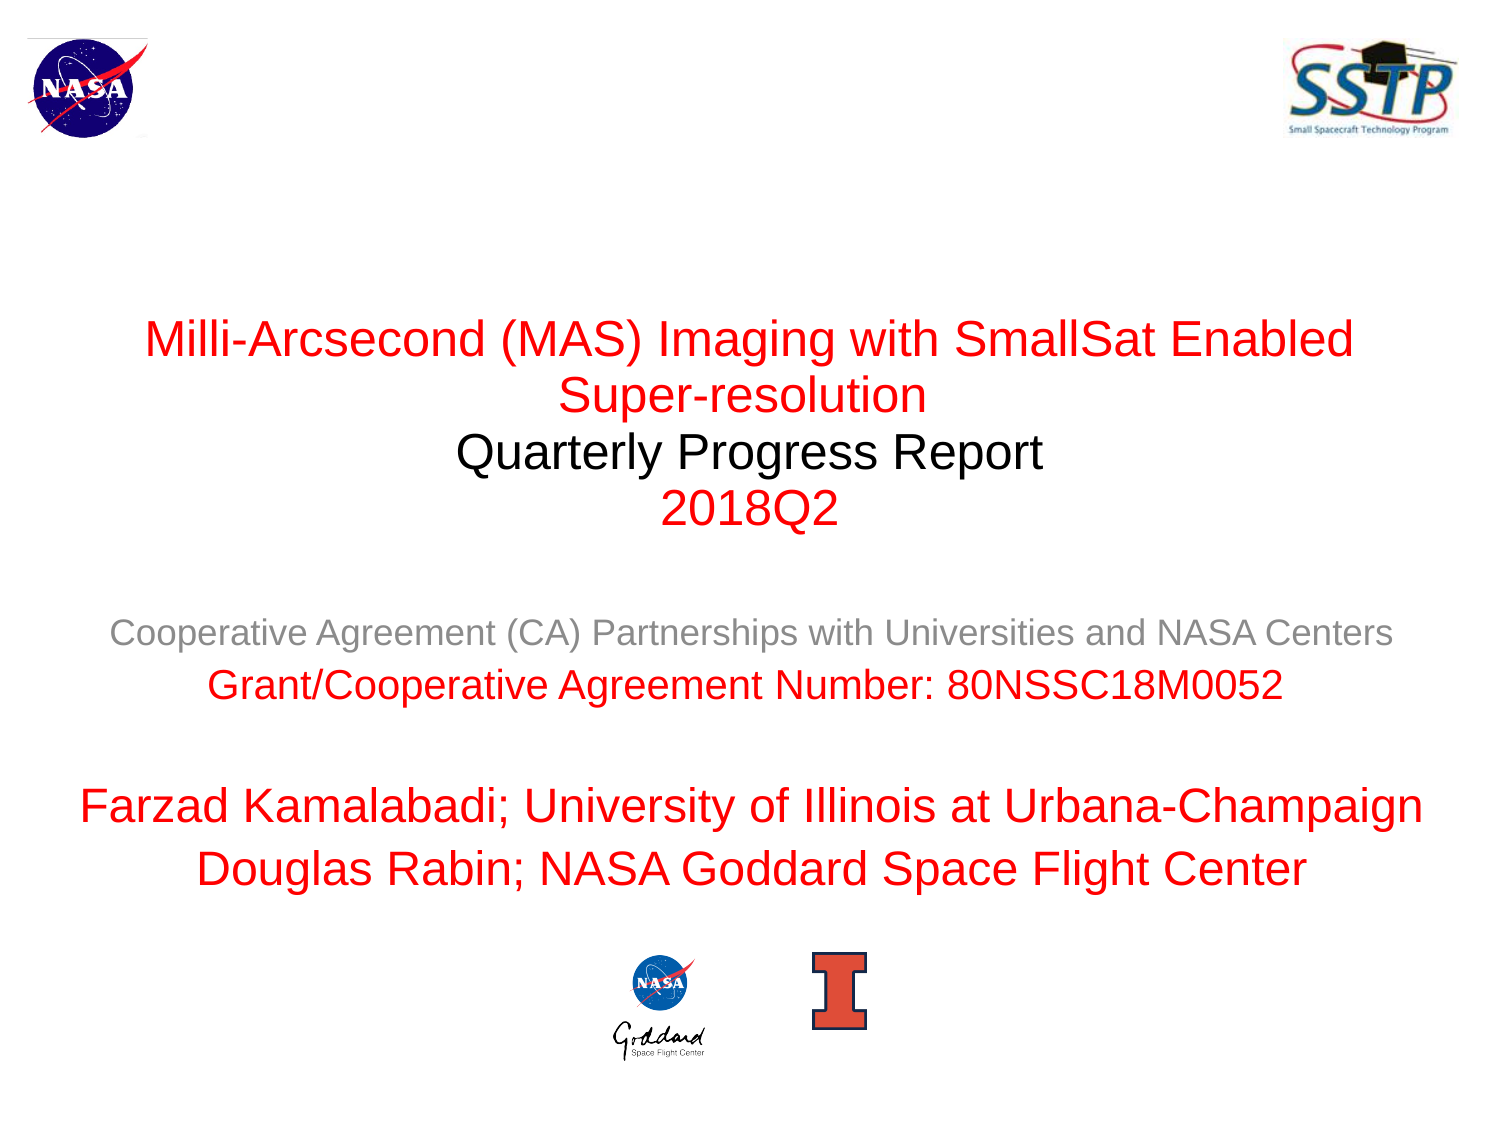

Milli-Arcsecond (MAS) Imaging with SmallSat Enabled Super-resolution
Quarterly Progress Report
2018Q2
Cooperative Agreement (CA) Partnerships with Universities and NASA Centers
Grant/Cooperative Agreement Number: 80NSSC18M0052
Farzad Kamalabadi; University of Illinois at Urbana-Champaign
Douglas Rabin; NASA Goddard Space Flight Center